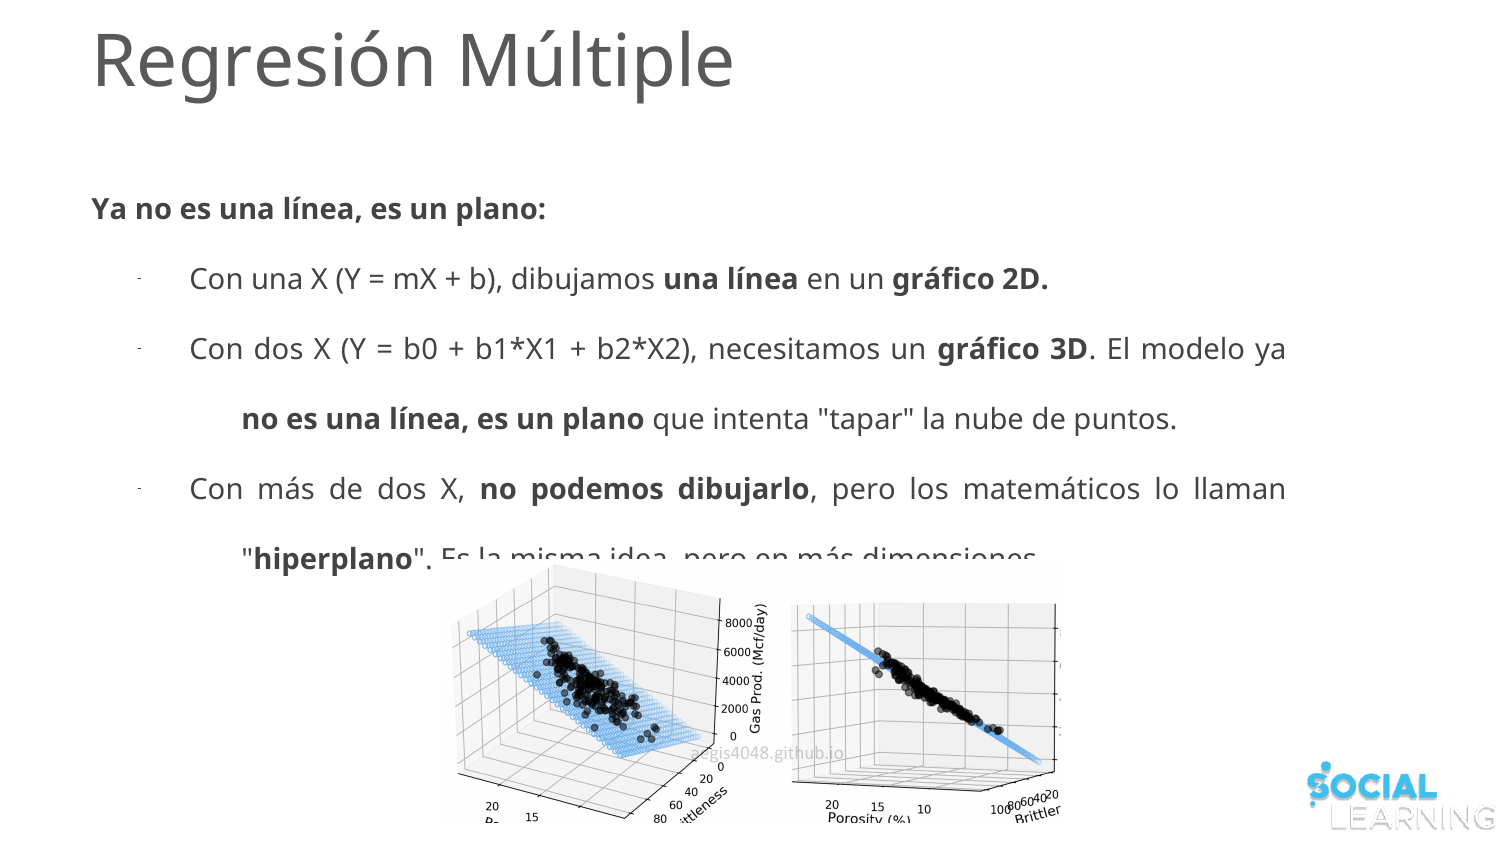

Regresión Múltiple
Ya no es una línea, es un plano:
Con una X (Y = mX + b), dibujamos una línea en un gráfico 2D.
Con dos X (Y = b0 + b1*X1 + b2*X2), necesitamos un gráfico 3D. El modelo ya no es una línea, es un plano que intenta "tapar" la nube de puntos.
Con más de dos X, no podemos dibujarlo, pero los matemáticos lo llaman "hiperplano". Es la misma idea, pero en más dimensiones.